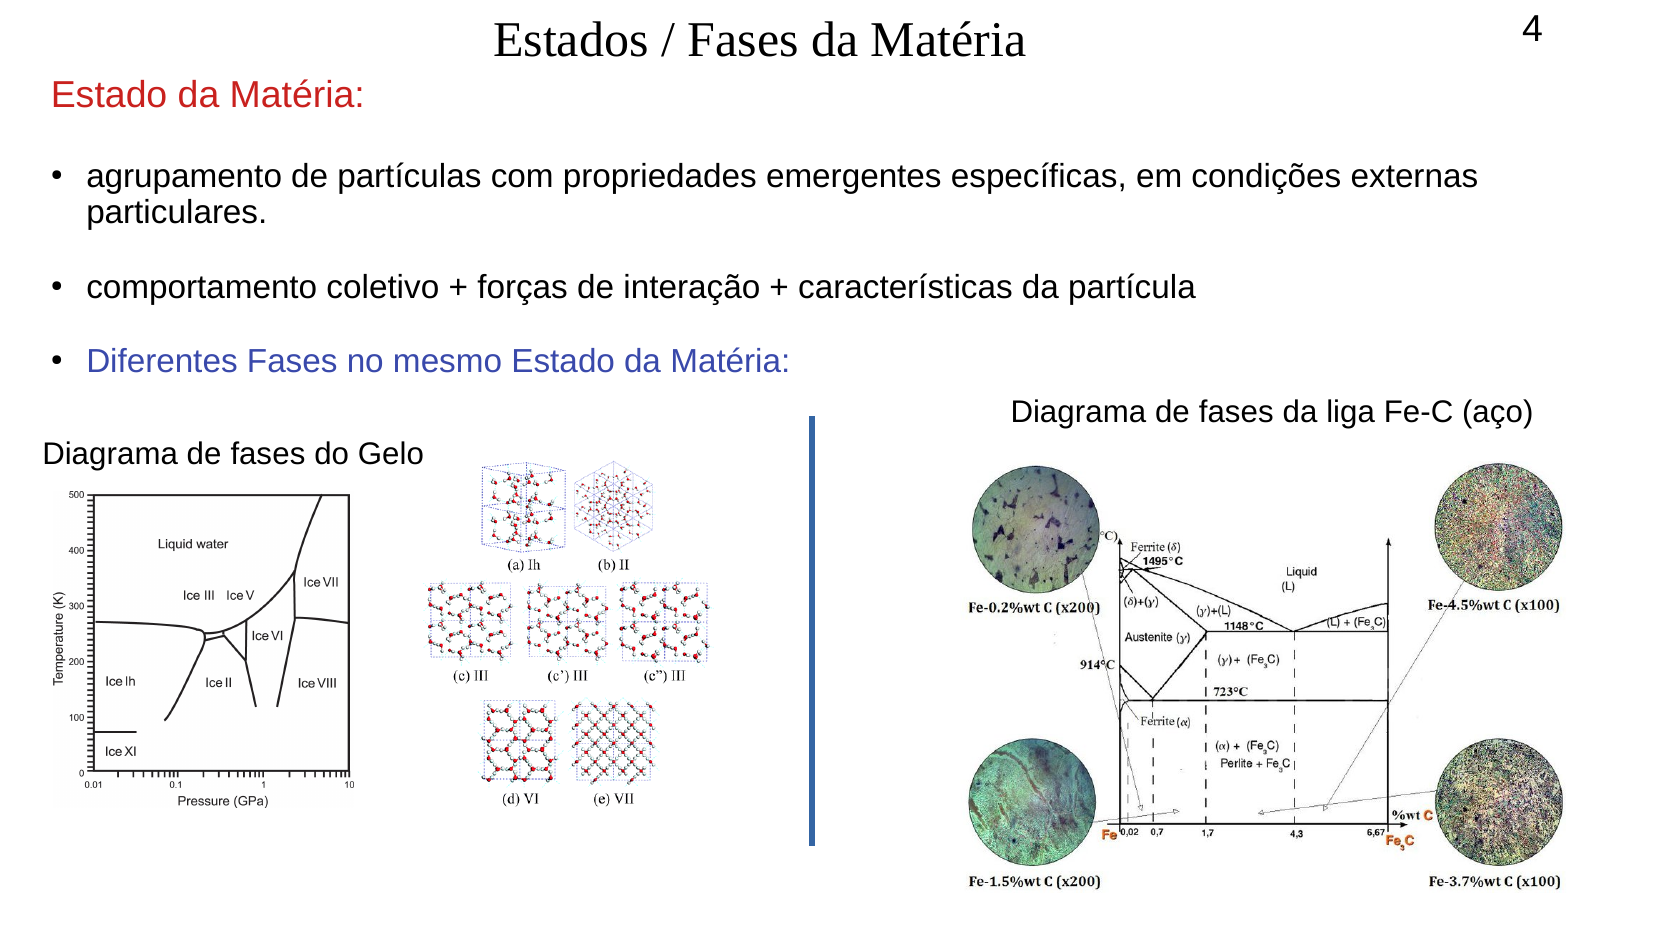

Estados / Fases da Matéria
Estado da Matéria:
agrupamento de partículas com propriedades emergentes específicas, em condições externas particulares.
comportamento coletivo + forças de interação + características da partícula
Diferentes Fases no mesmo Estado da Matéria:
Diagrama de fases da liga Fe-C (aço)
Diagrama de fases do Gelo